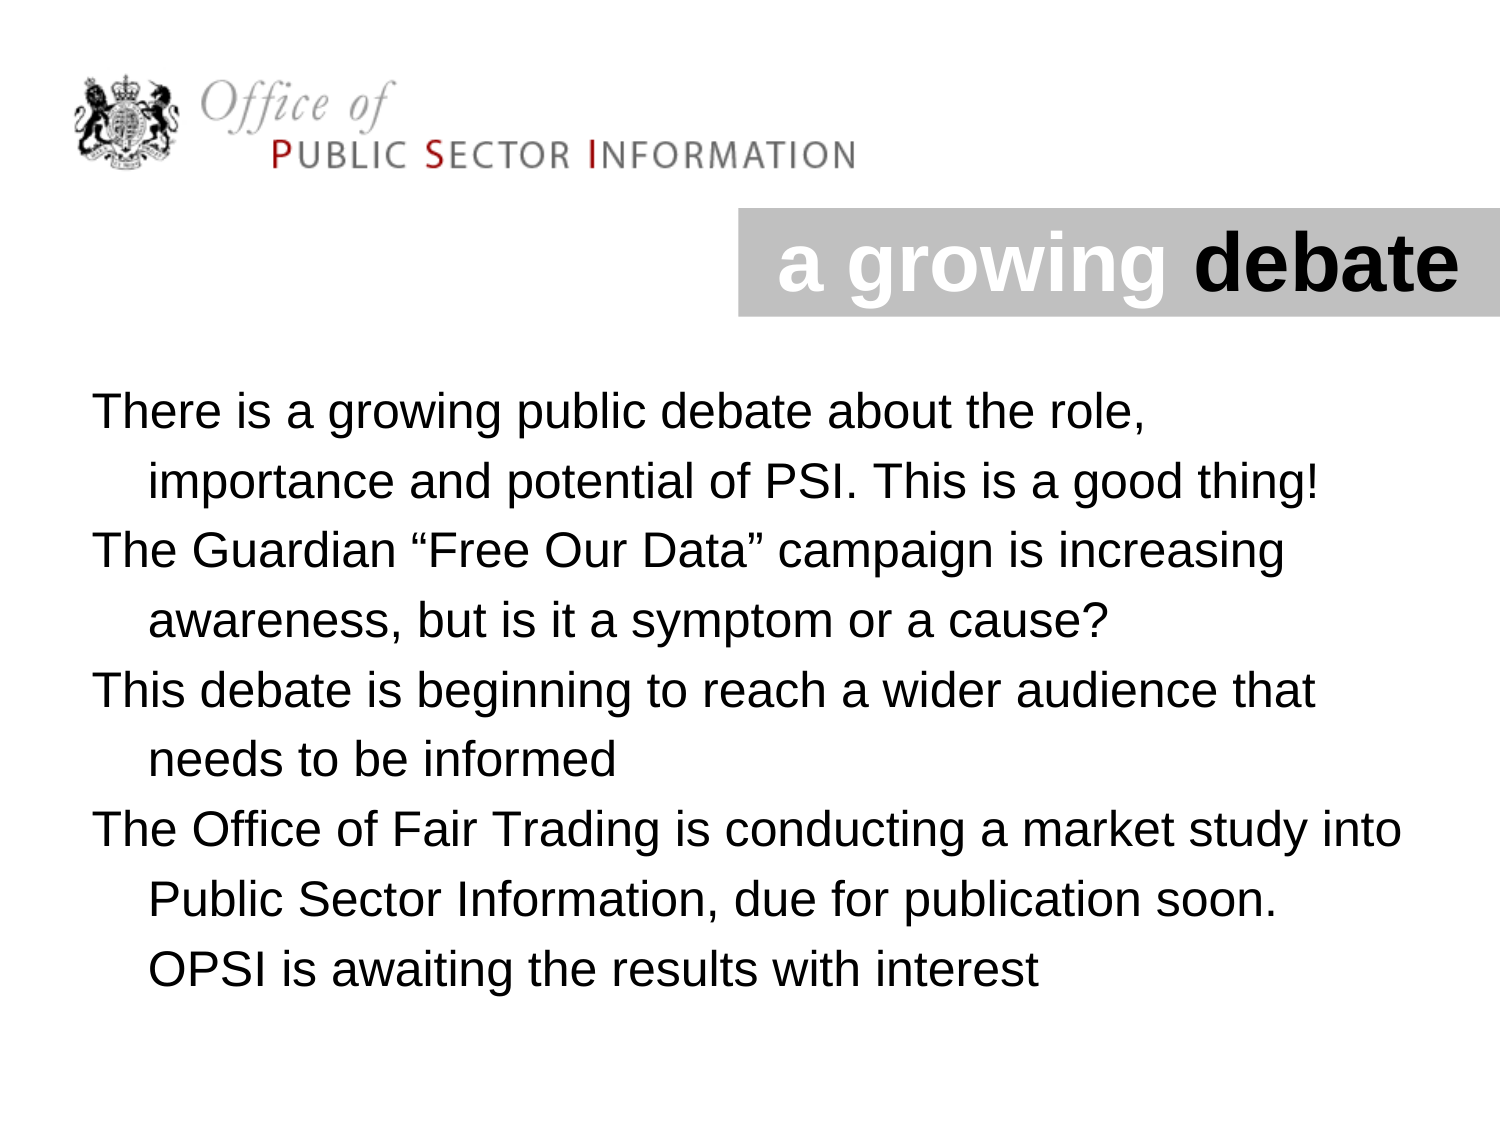

a growing debate
There is a growing public debate about the role, importance and potential of PSI. This is a good thing!
The Guardian “Free Our Data” campaign is increasing awareness, but is it a symptom or a cause?
This debate is beginning to reach a wider audience that needs to be informed
The Office of Fair Trading is conducting a market study into Public Sector Information, due for publication soon. OPSI is awaiting the results with interest